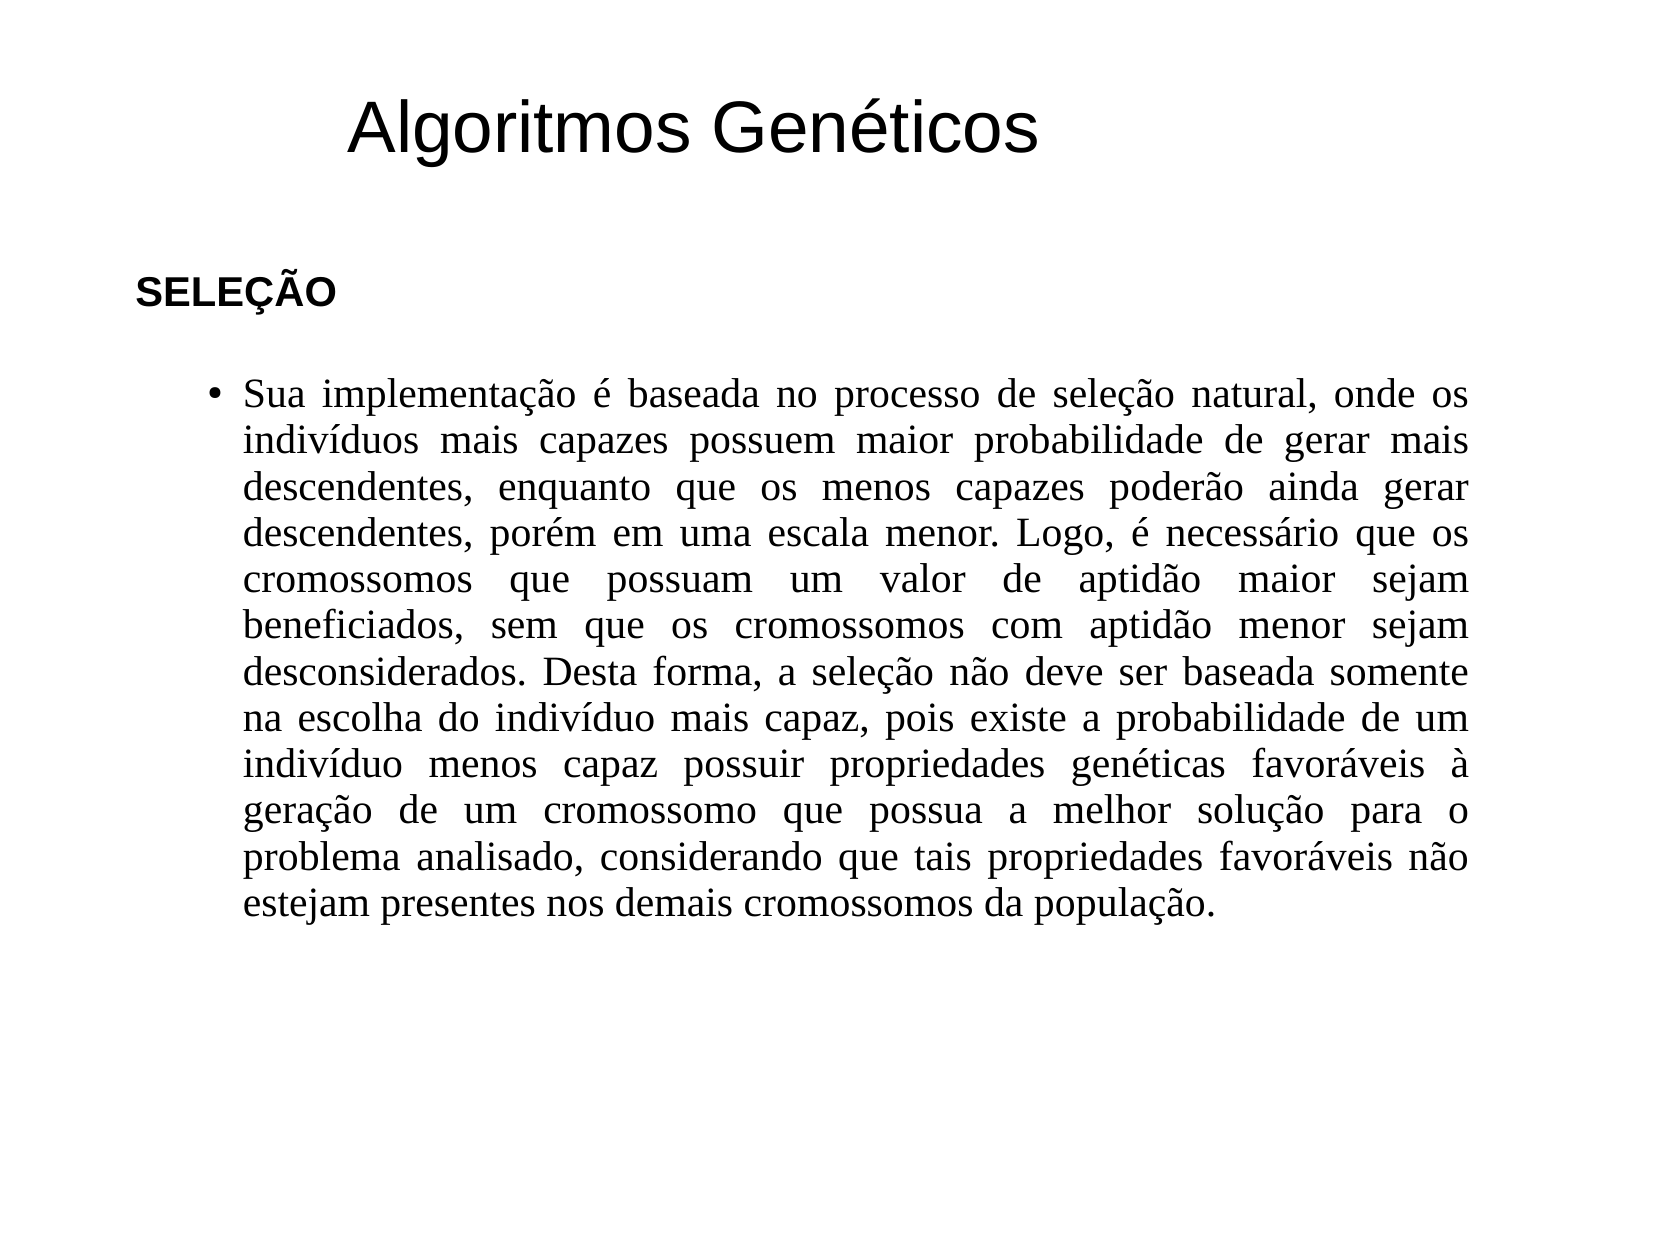

# Algoritmos Genéticos
SELEÇÃO
Sua implementação é baseada no processo de seleção natural, onde os indivíduos mais capazes possuem maior probabilidade de gerar mais descendentes, enquanto que os menos capazes poderão ainda gerar descendentes, porém em uma escala menor. Logo, é necessário que os cromossomos que possuam um valor de aptidão maior sejam beneficiados, sem que os cromossomos com aptidão menor sejam desconsiderados. Desta forma, a seleção não deve ser baseada somente na escolha do indivíduo mais capaz, pois existe a probabilidade de um indivíduo menos capaz possuir propriedades genéticas favoráveis à geração de um cromossomo que possua a melhor solução para o problema analisado, considerando que tais propriedades favoráveis não estejam presentes nos demais cromossomos da população.